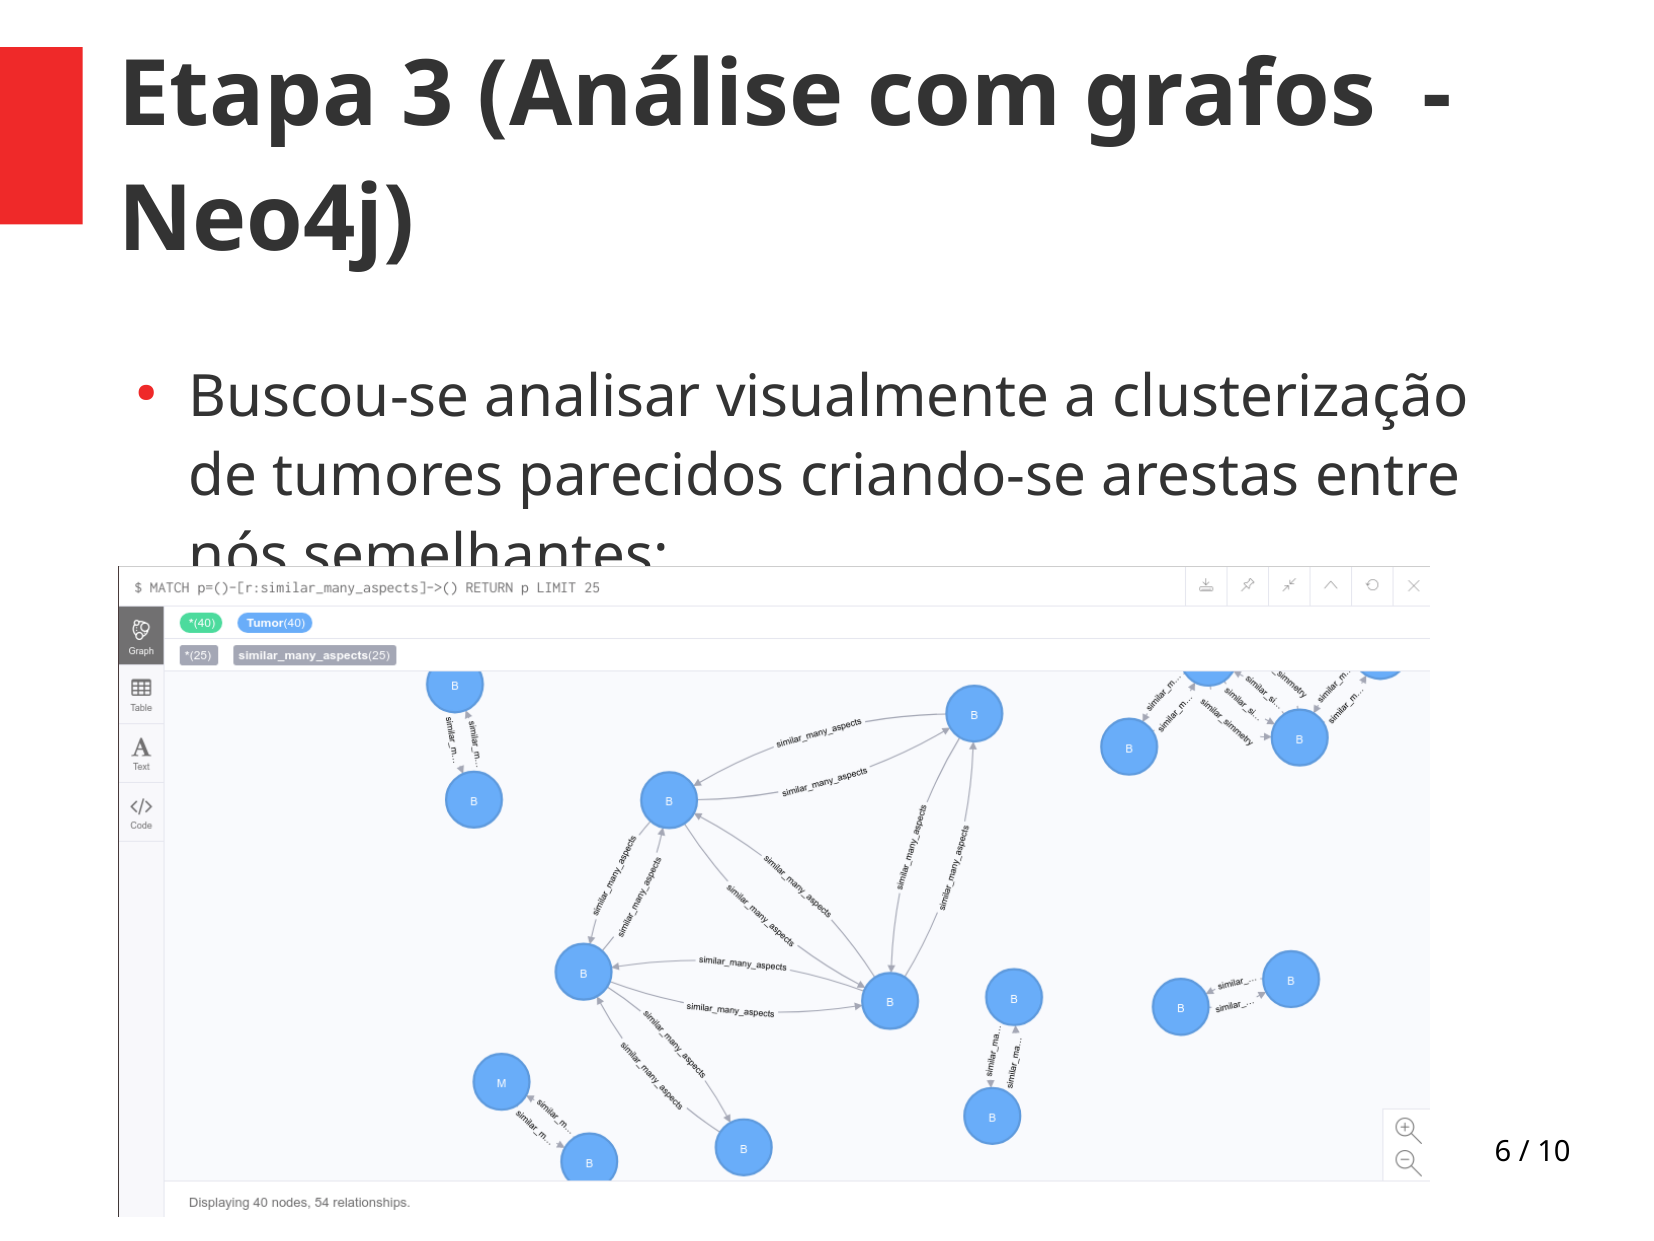

# Etapa 3 (Análise com grafos - Neo4j)
Buscou-se analisar visualmente a clusterização de tumores parecidos criando-se arestas entre nós semelhantes:
6